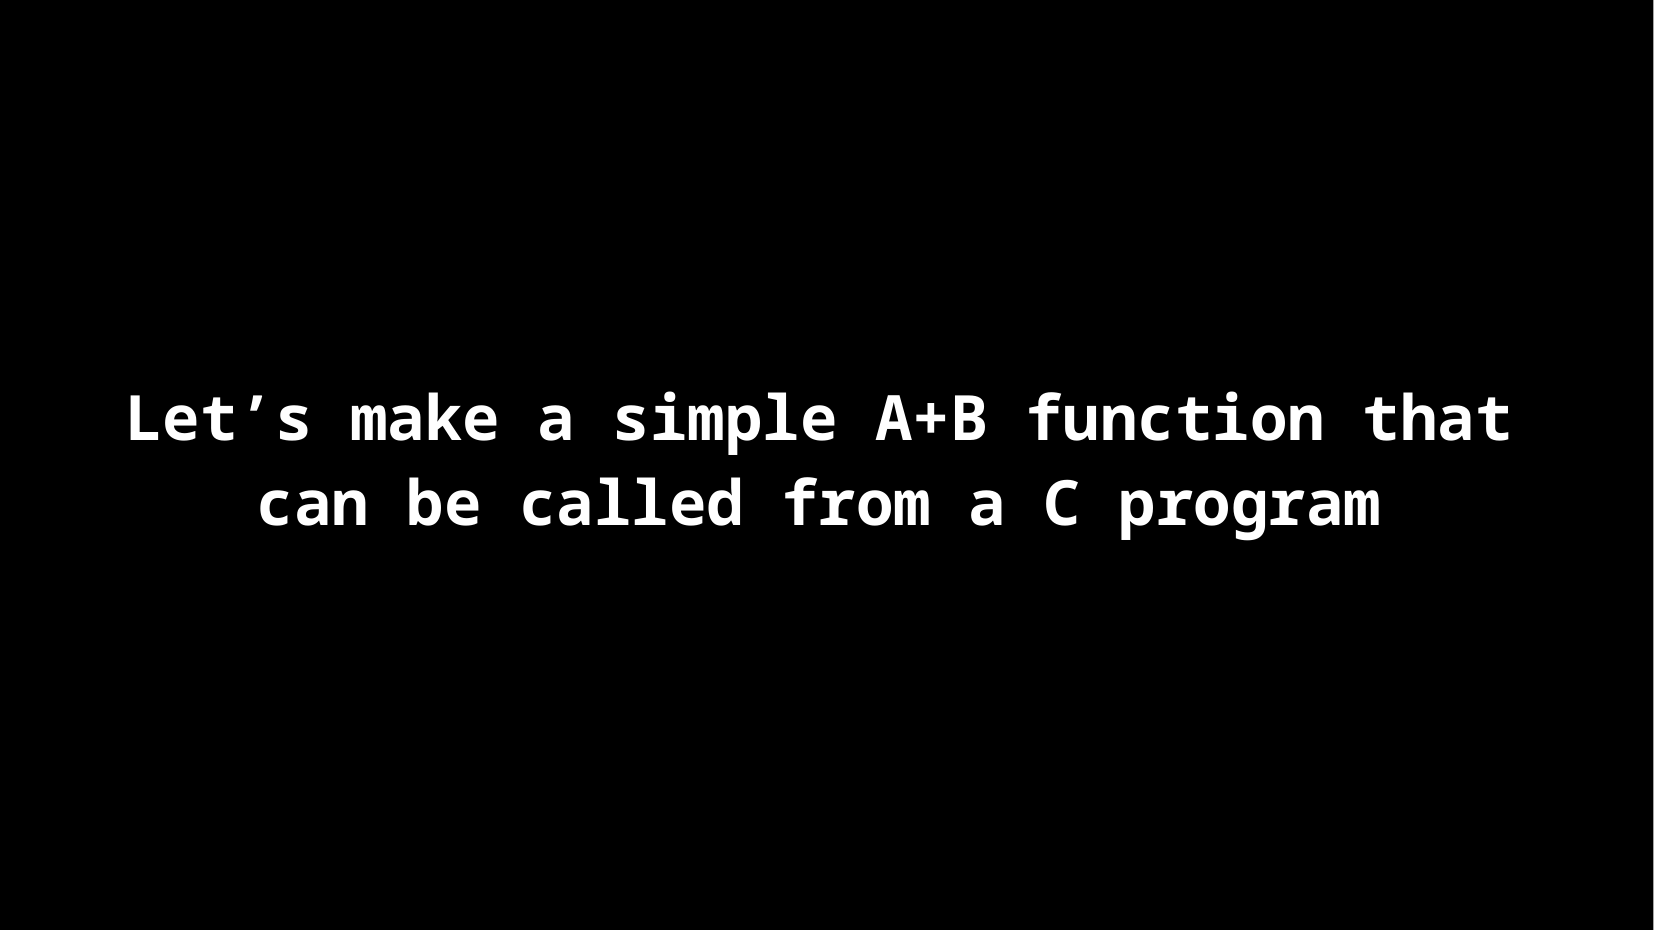

# Let’s make a simple A+B function that can be called from a C program